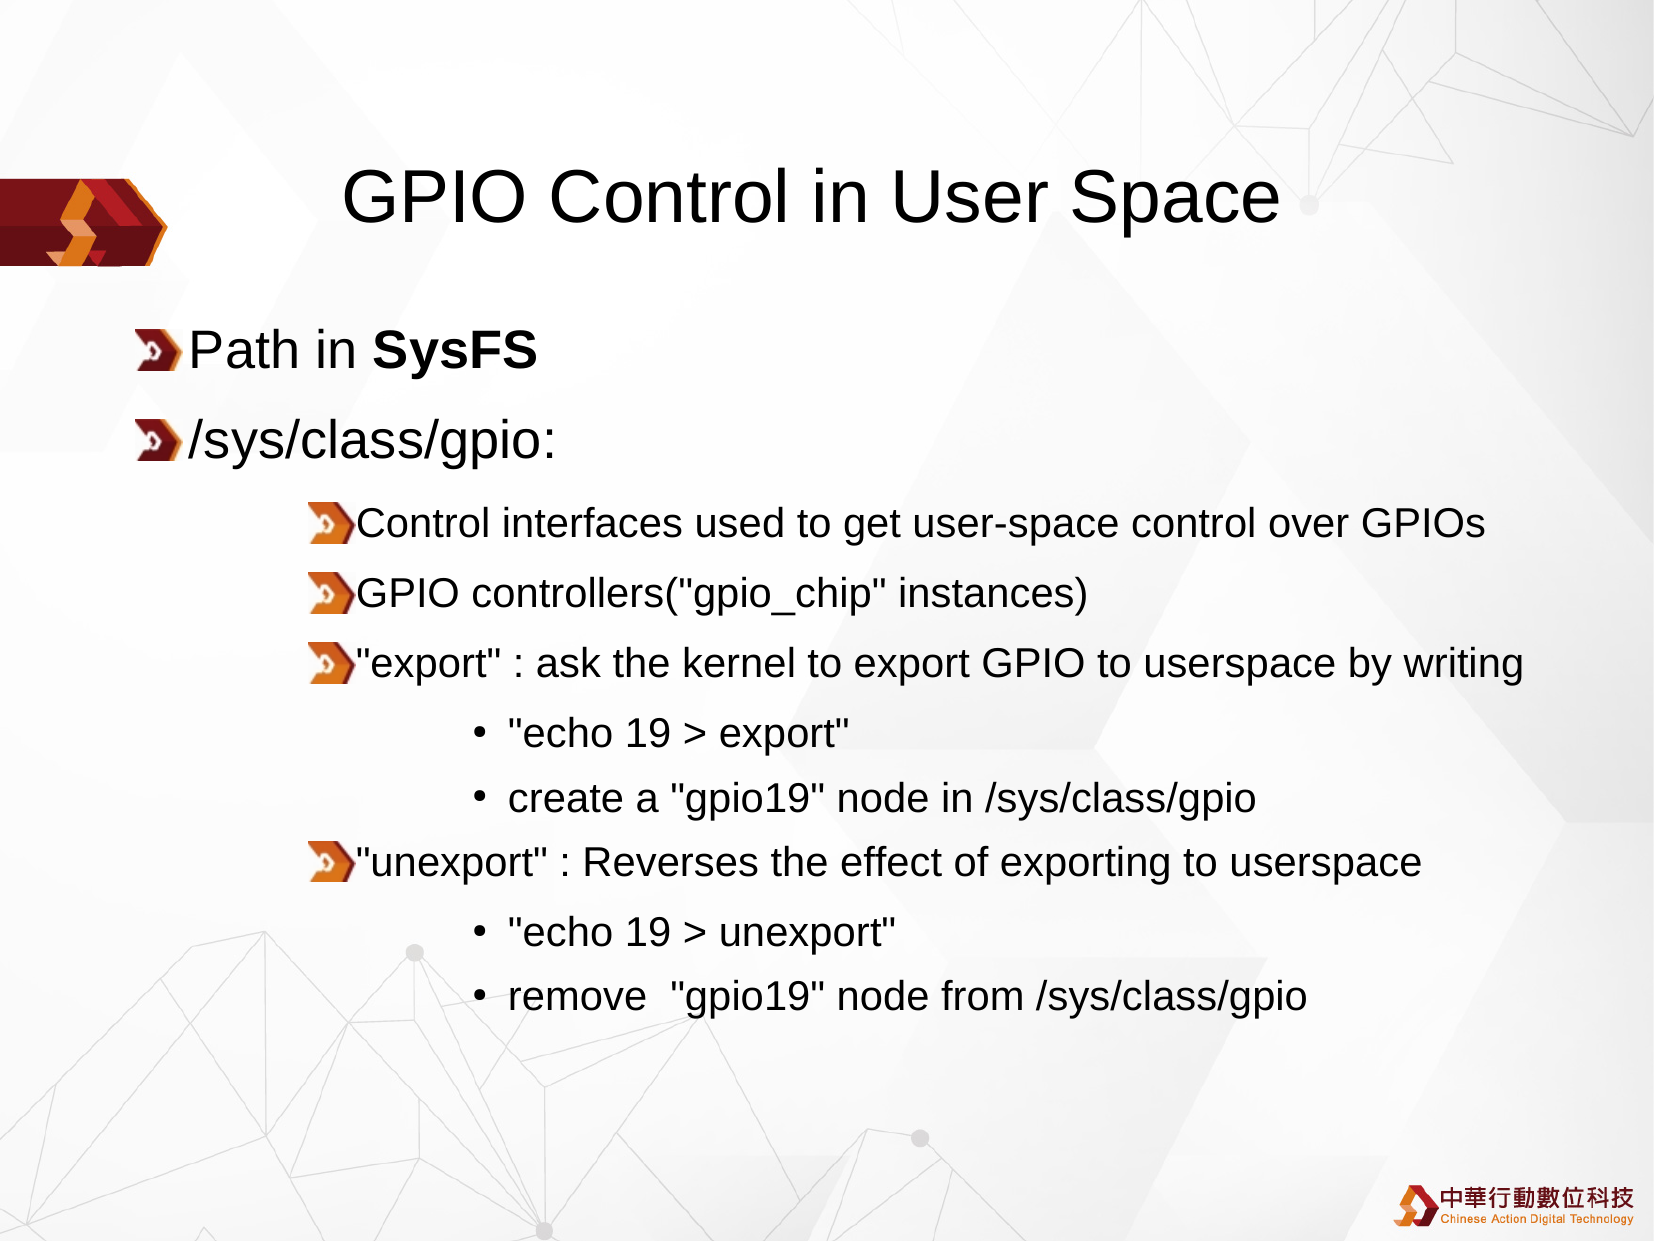

# GPIO Control in User Space
Path in SysFS
/sys/class/gpio:
Control interfaces used to get user-space control over GPIOs
GPIO controllers("gpio_chip" instances)
"export" : ask the kernel to export GPIO to userspace by writing
"echo 19 > export"
create a "gpio19" node in /sys/class/gpio
"unexport" : Reverses the effect of exporting to userspace
"echo 19 > unexport"
remove "gpio19" node from /sys/class/gpio